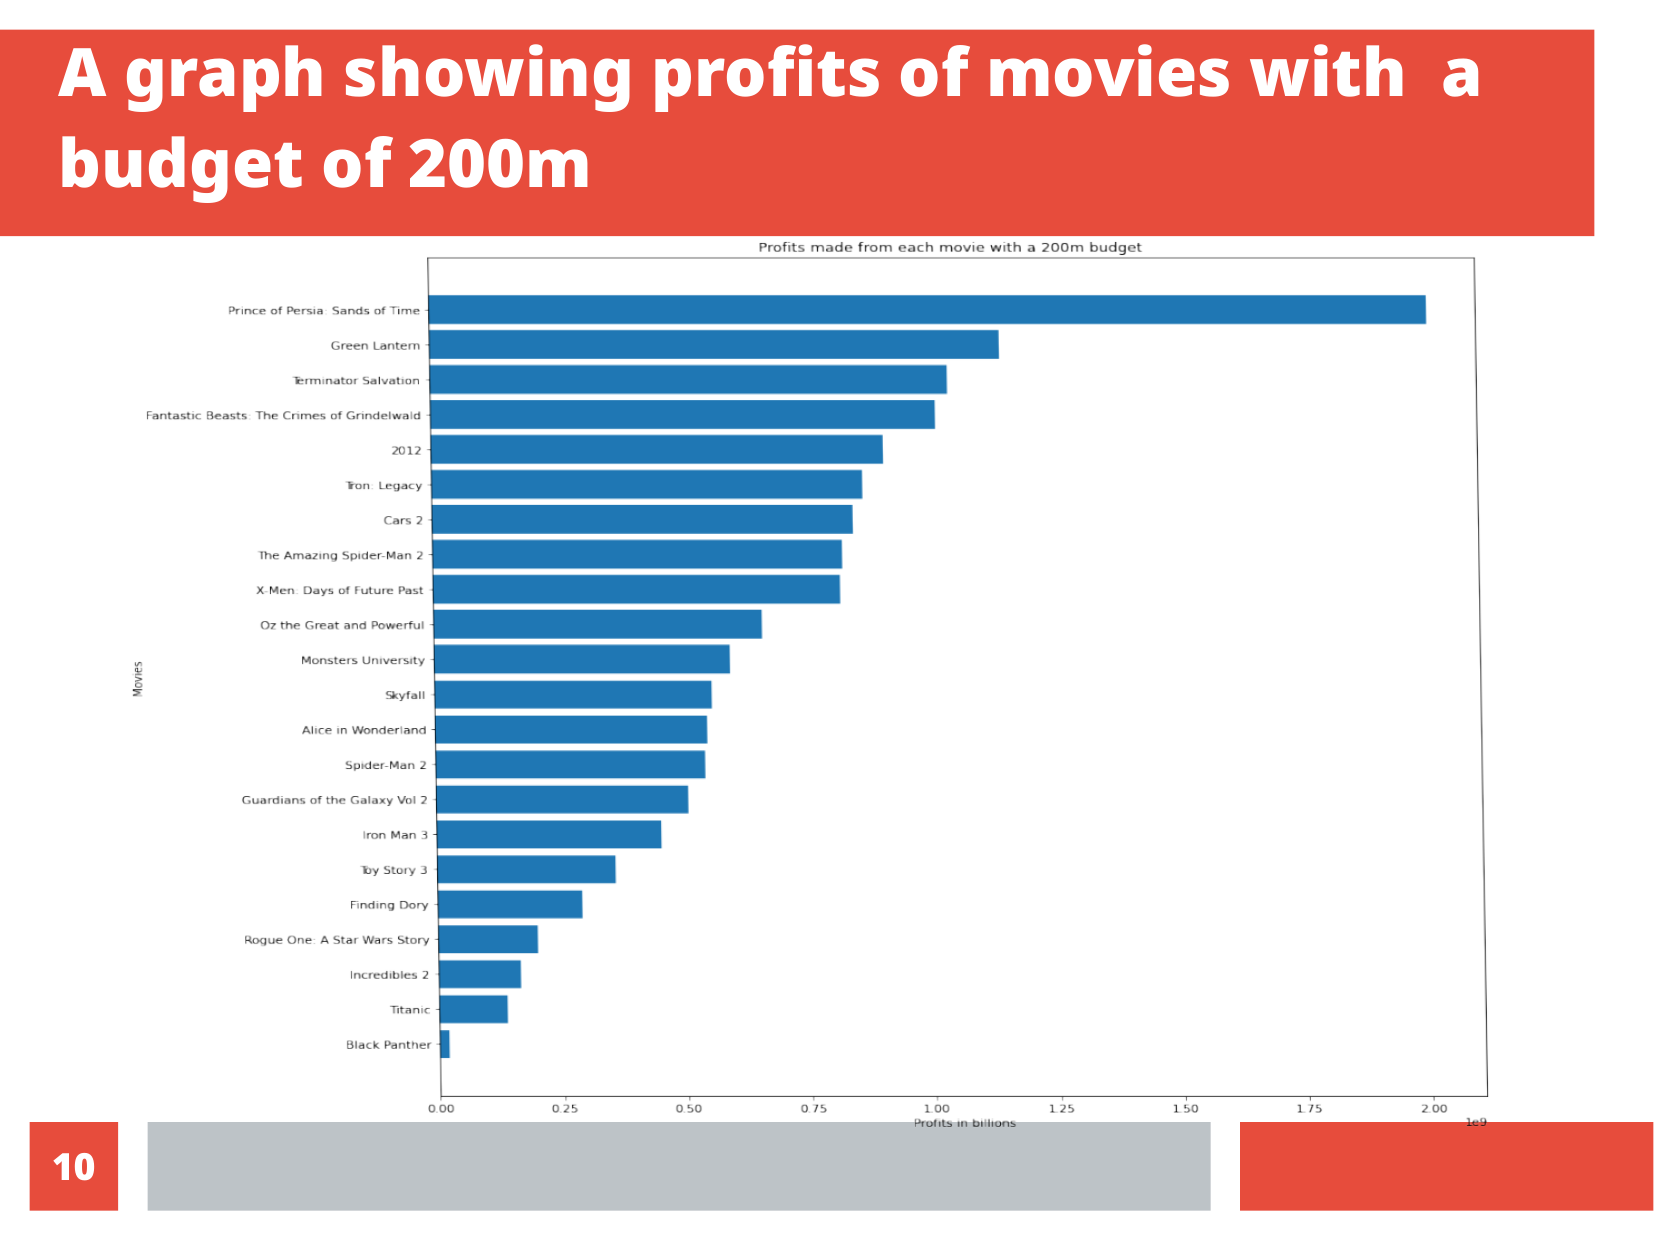

# A graph showing profits of movies with a budget of 200m
10